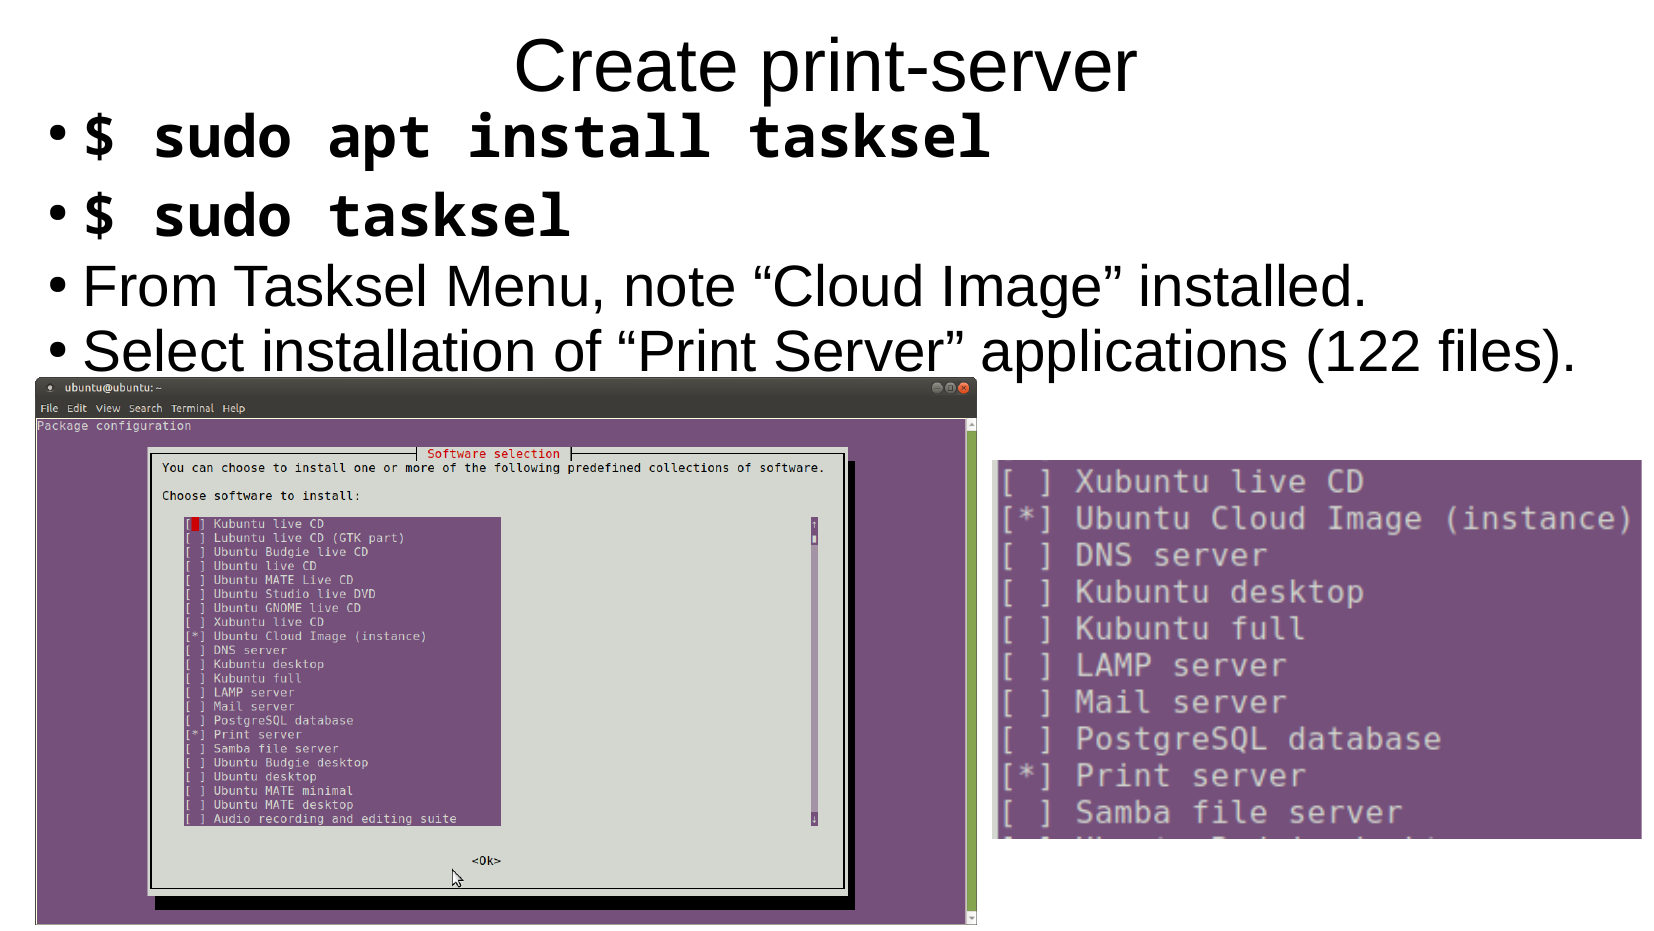

# Create print-server
$ sudo apt install tasksel
$ sudo tasksel
From Tasksel Menu, note “Cloud Image” installed.
Select installation of “Print Server” applications (122 files).